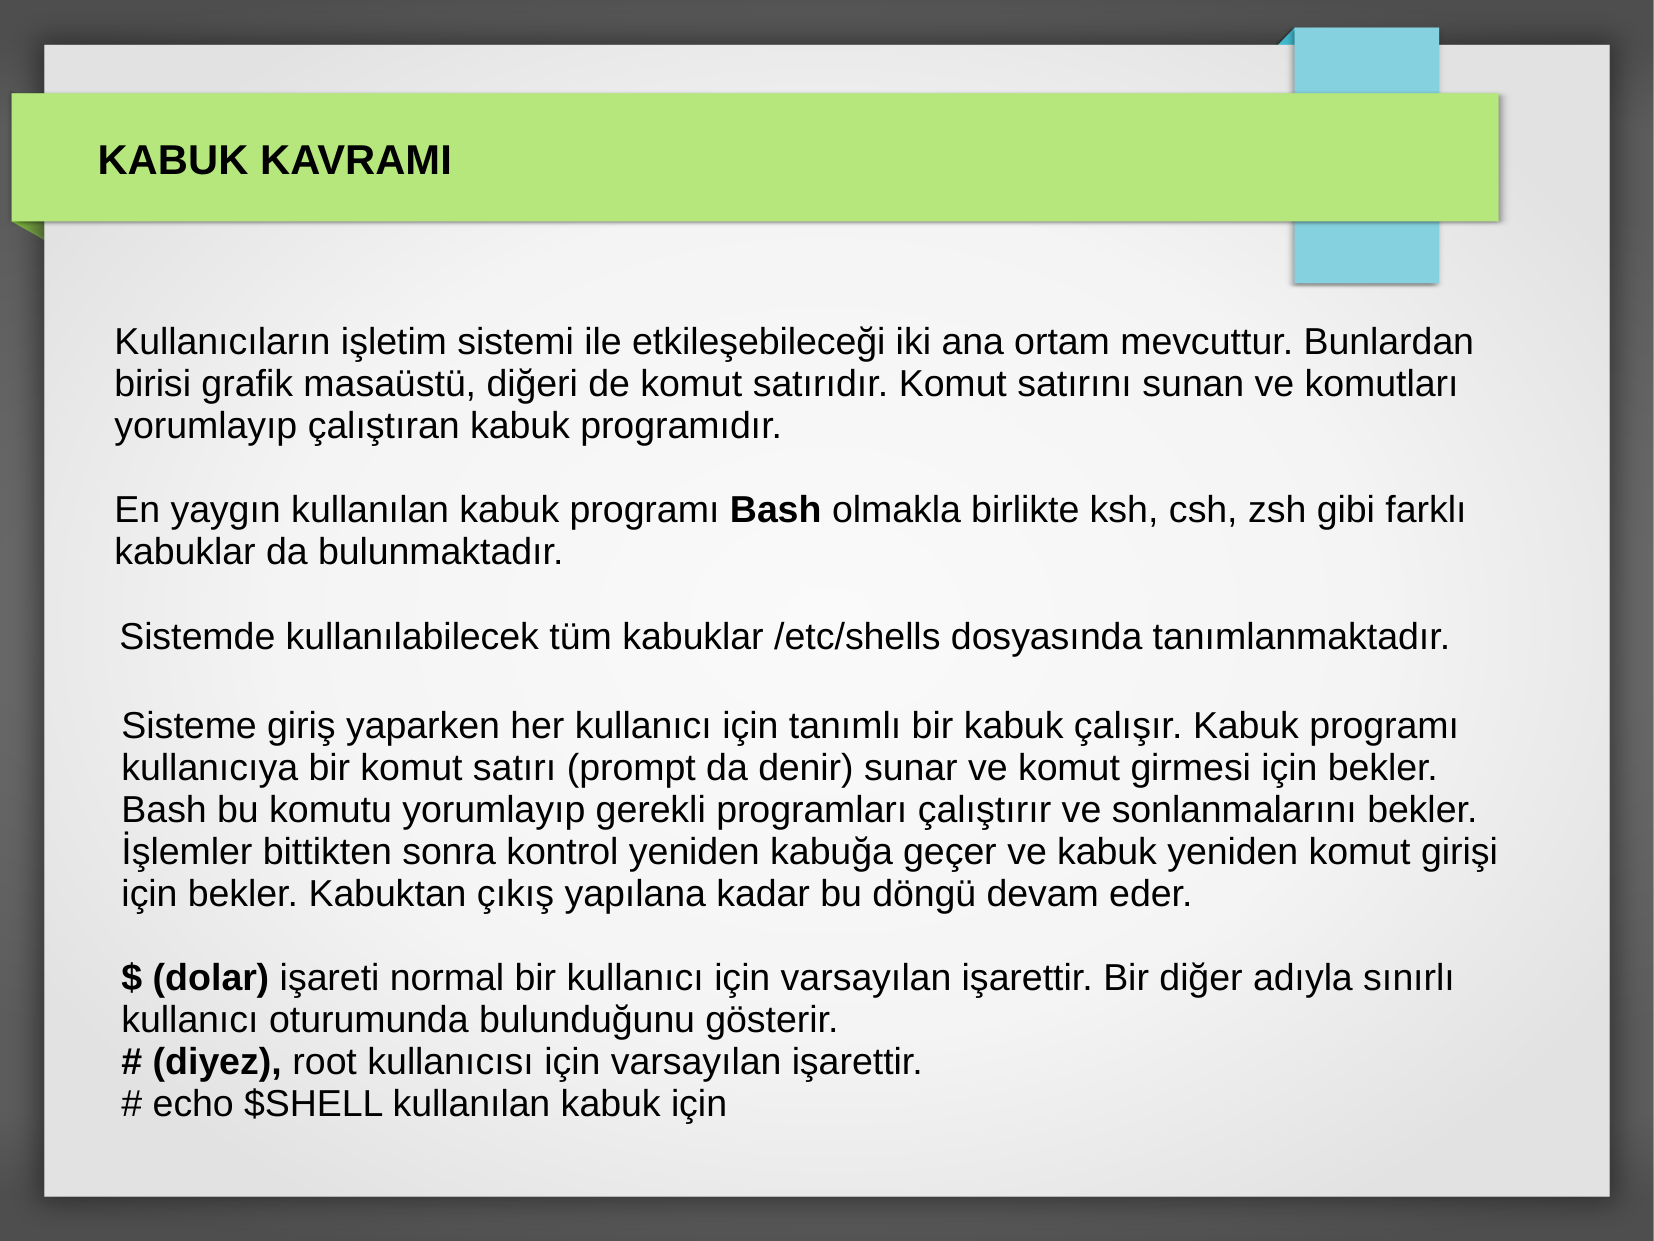

KABUK KAVRAMI
Kullanıcıların işletim sistemi ile etkileşebileceği iki ana ortam mevcuttur. Bunlardan
birisi grafik masaüstü, diğeri de komut satırıdır. Komut satırını sunan ve komutları
yorumlayıp çalıştıran kabuk programıdır.
En yaygın kullanılan kabuk programı Bash olmakla birlikte ksh, csh, zsh gibi farklı
kabuklar da bulunmaktadır.
Sistemde kullanılabilecek tüm kabuklar /etc/shells dosyasında tanımlanmaktadır.
Sisteme giriş yaparken her kullanıcı için tanımlı bir kabuk çalışır. Kabuk programı
kullanıcıya bir komut satırı (prompt da denir) sunar ve komut girmesi için bekler.
Bash bu komutu yorumlayıp gerekli programları çalıştırır ve sonlanmalarını bekler.
İşlemler bittikten sonra kontrol yeniden kabuğa geçer ve kabuk yeniden komut girişi
için bekler. Kabuktan çıkış yapılana kadar bu döngü devam eder.
$ (dolar) işareti normal bir kullanıcı için varsayılan işarettir. Bir diğer adıyla sınırlı kullanıcı oturumunda bulunduğunu gösterir.
# (diyez), root kullanıcısı için varsayılan işarettir.
# echo $SHELL kullanılan kabuk için